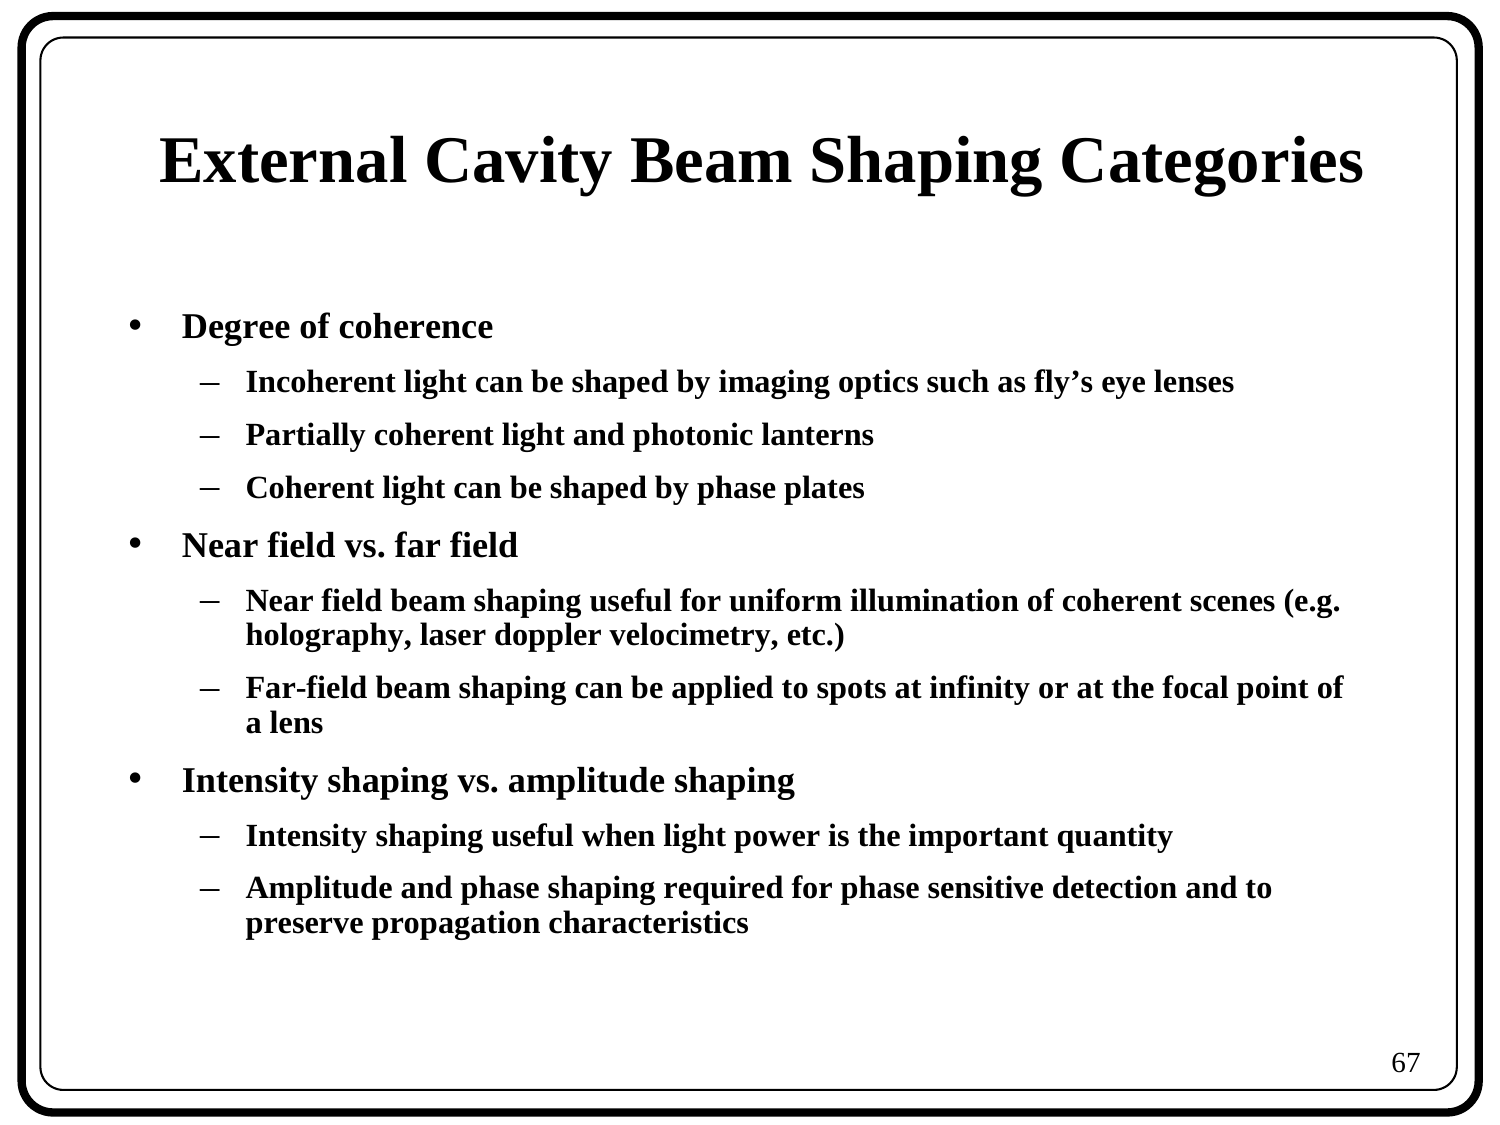

# External Cavity Beam Shaping Categories
Degree of coherence
Incoherent light can be shaped by imaging optics such as fly’s eye lenses
Partially coherent light and photonic lanterns
Coherent light can be shaped by phase plates
Near field vs. far field
Near field beam shaping useful for uniform illumination of coherent scenes (e.g. holography, laser doppler velocimetry, etc.)
Far-field beam shaping can be applied to spots at infinity or at the focal point of a lens
Intensity shaping vs. amplitude shaping
Intensity shaping useful when light power is the important quantity
Amplitude and phase shaping required for phase sensitive detection and to preserve propagation characteristics